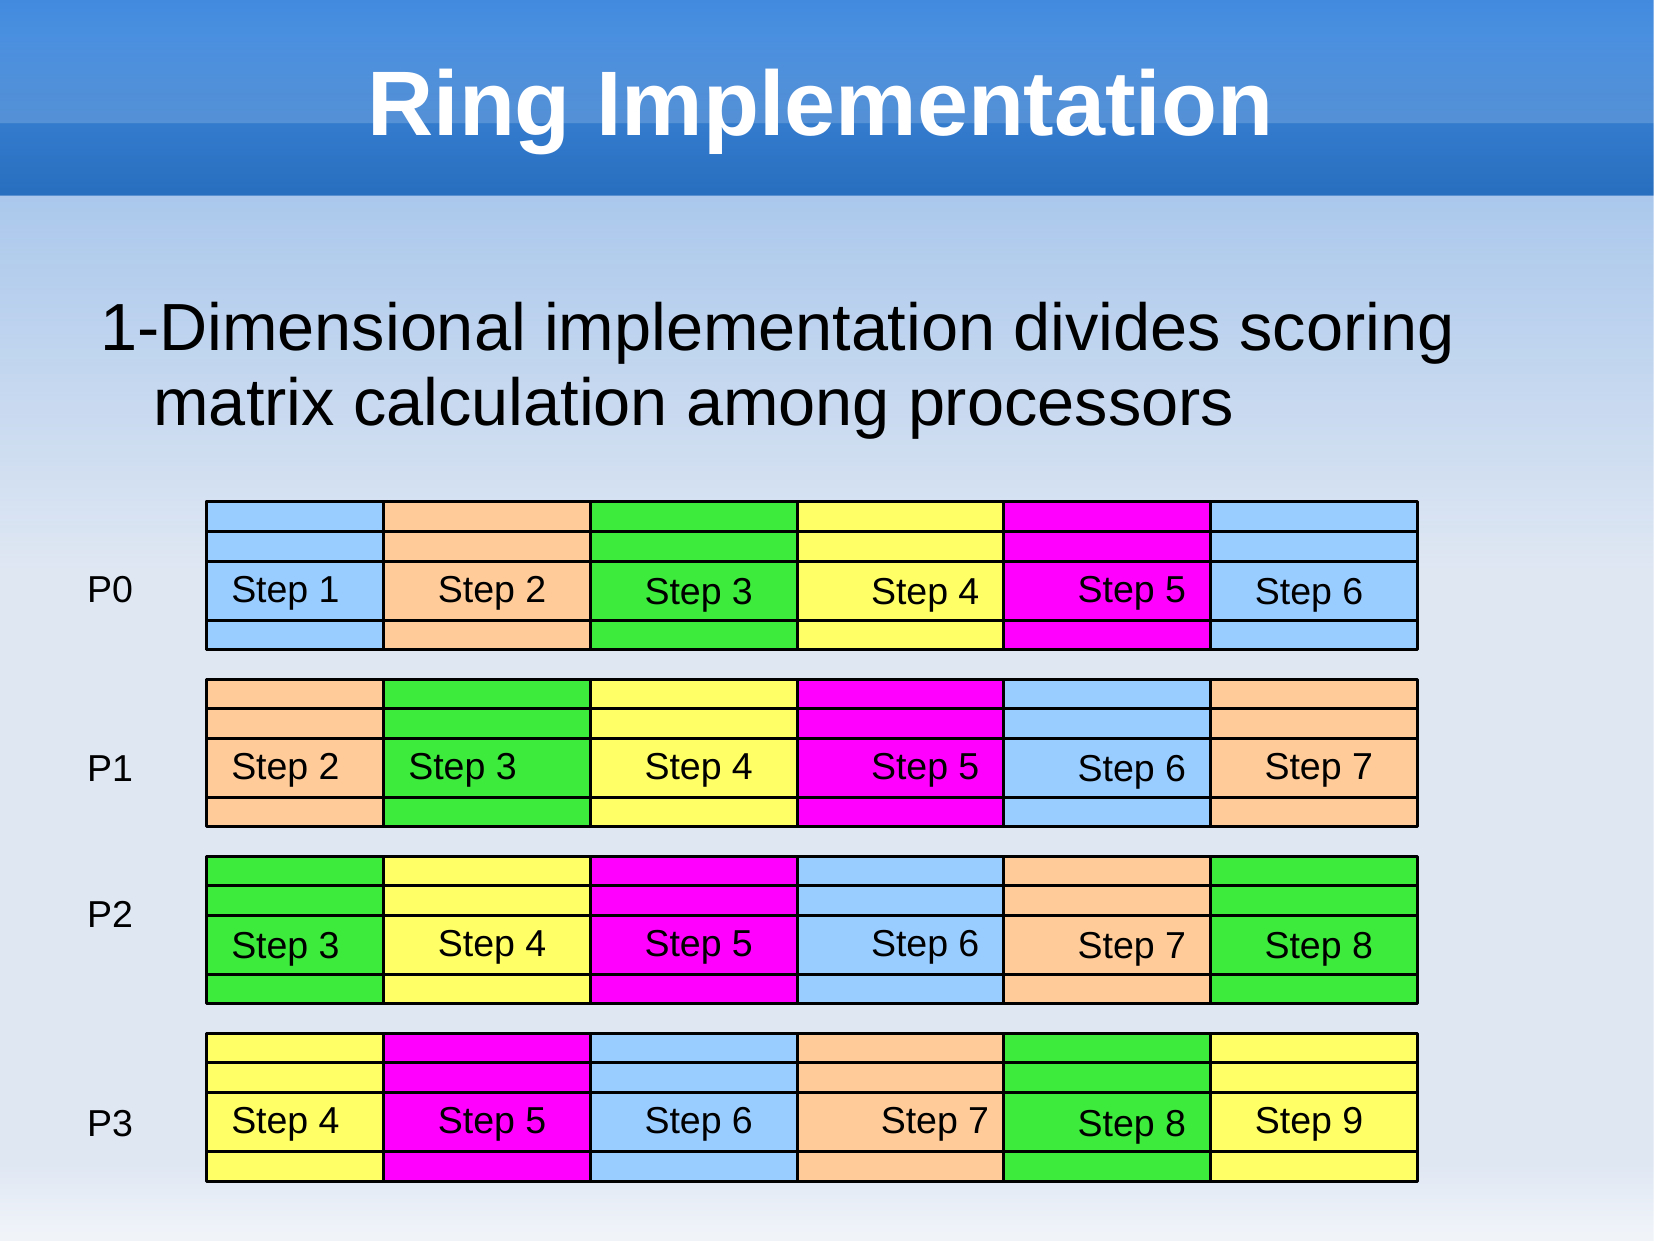

# Ring Implementation
1-Dimensional implementation divides scoring matrix calculation among processors
P0
Step 1
Step 2
Step 5
Step 3
Step 4
Step 6
Step 2
Step 3
Step 4
Step 5
Step 7
P1
Step 6
P2
Step 4
Step 5
Step 6
Step 3
Step 7
Step 8
Step 4
Step 5
Step 6
Step 7
Step 9
P3
Step 8